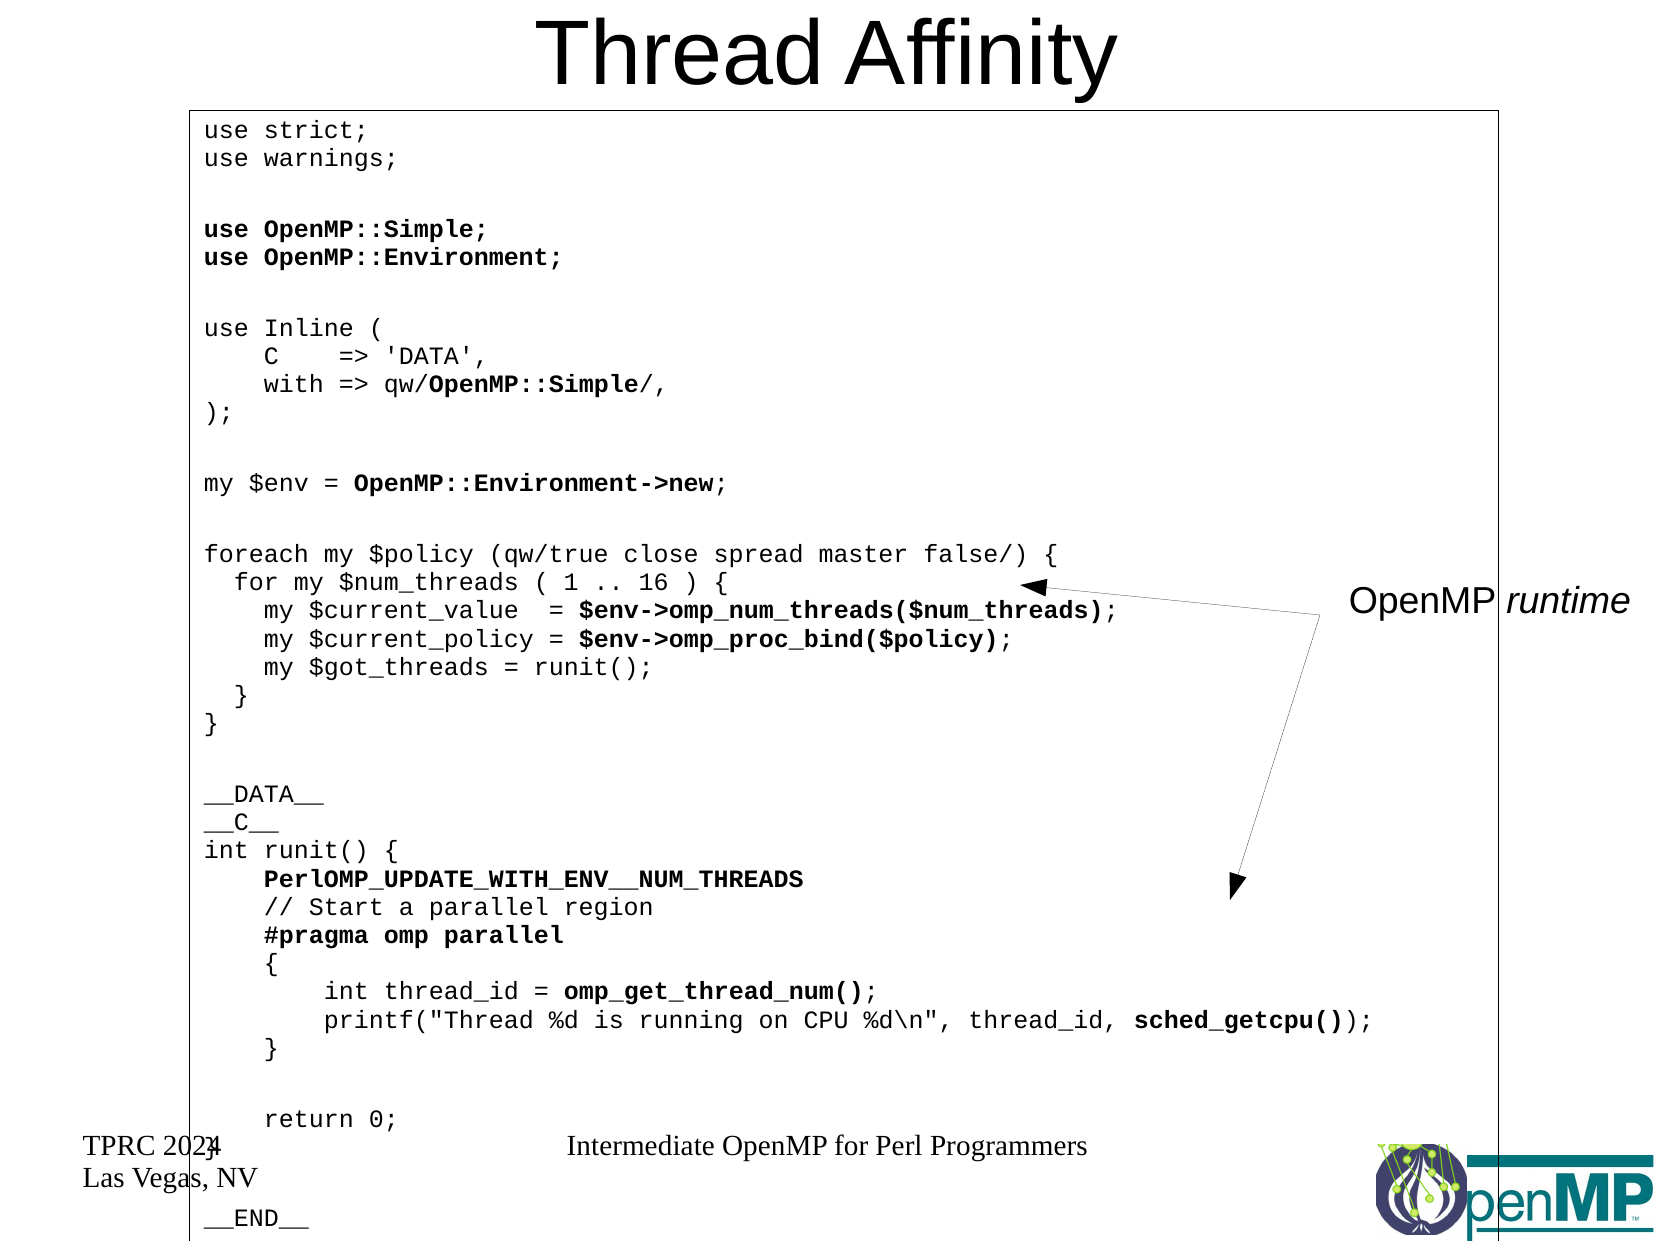

# Thread Affinity
use strict;
use warnings;
use OpenMP::Simple;
use OpenMP::Environment;
use Inline (
 C => 'DATA',
 with => qw/OpenMP::Simple/,
);
my $env = OpenMP::Environment->new;
foreach my $policy (qw/true close spread master false/) {
 for my $num_threads ( 1 .. 16 ) {
 my $current_value = $env->omp_num_threads($num_threads);
 my $current_policy = $env->omp_proc_bind($policy);
 my $got_threads = runit();
 }
}
__DATA__
__C__
int runit() {
 PerlOMP_UPDATE_WITH_ENV__NUM_THREADS
 // Start a parallel region
 #pragma omp parallel
 {
 int thread_id = omp_get_thread_num();
 printf("Thread %d is running on CPU %d\n", thread_id, sched_getcpu());
 }
 return 0;
}
__END__
OpenMP runtime